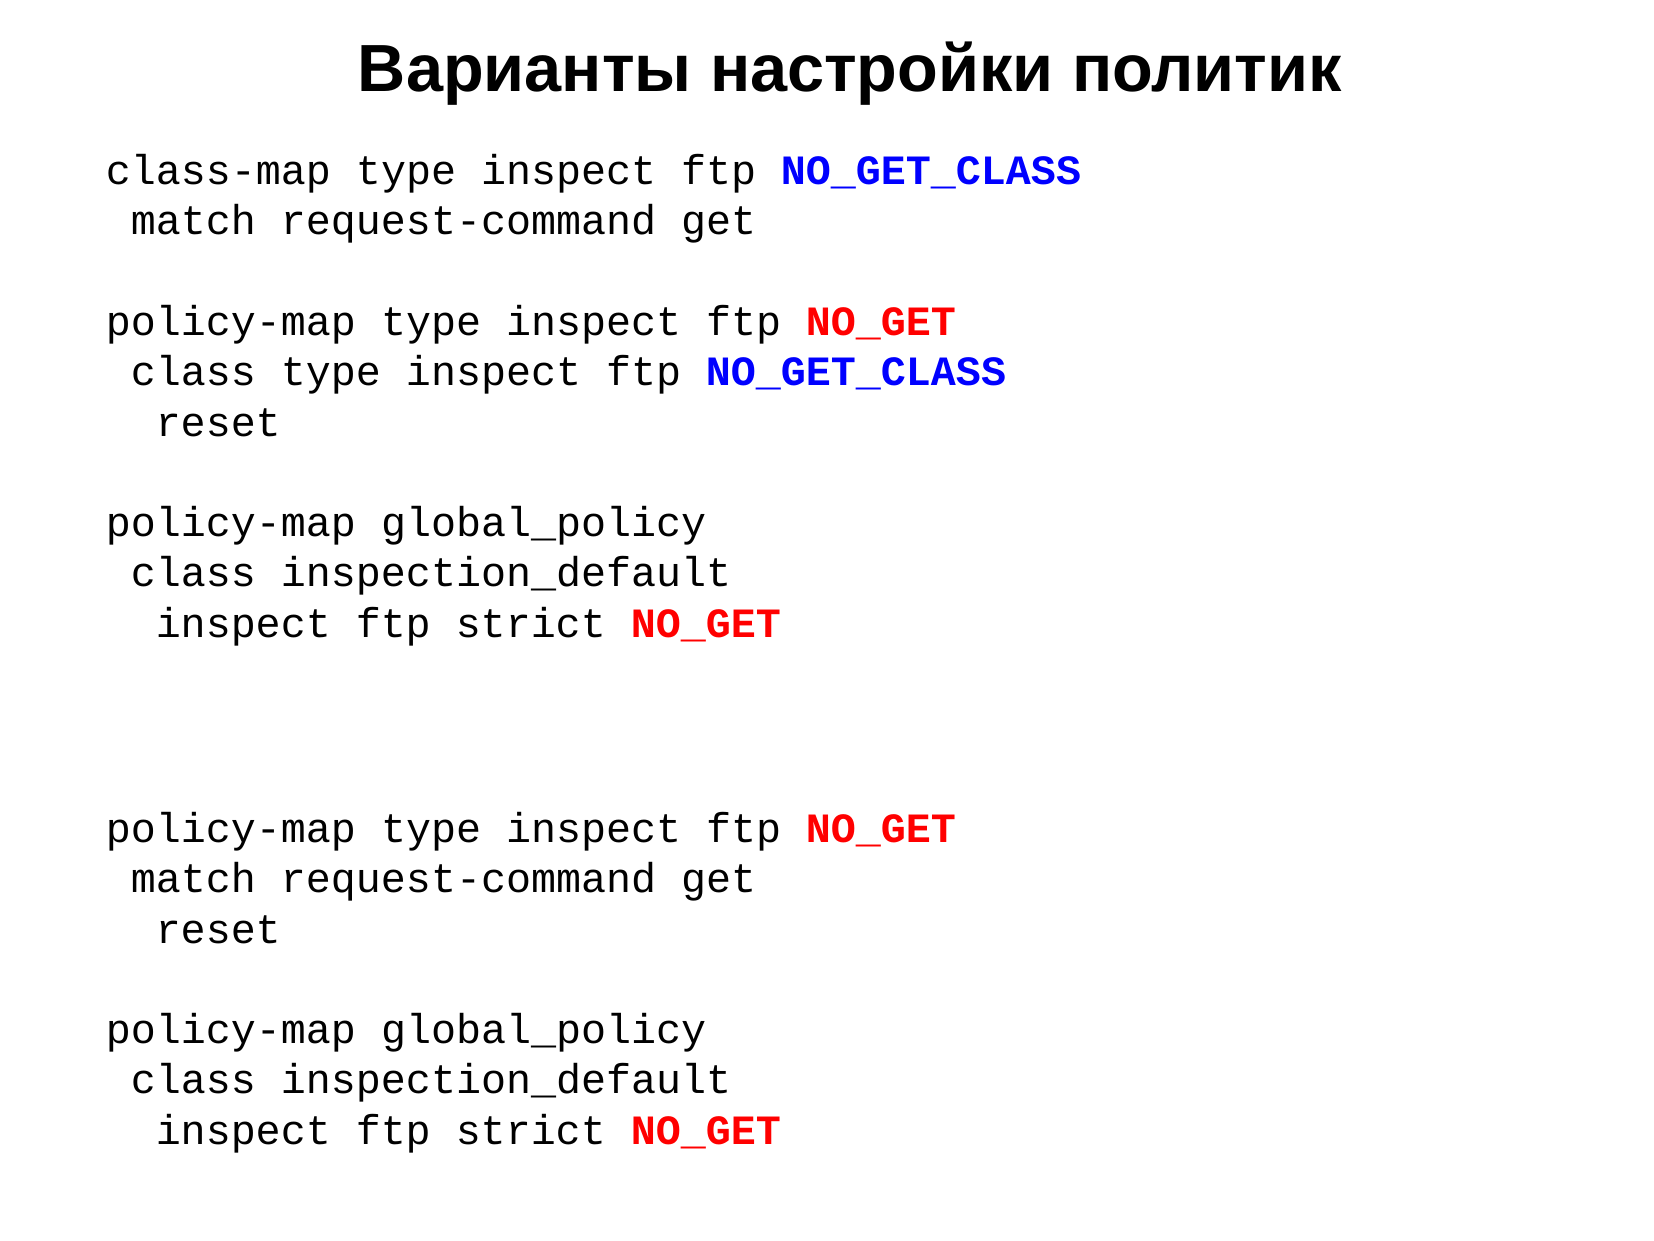

Варианты настройки политик
# class-map type inspect ftp NO_GET_CLASS
 match request-command get
policy-map type inspect ftp NO_GET
 class type inspect ftp NO_GET_CLASS
 reset
policy-map global_policy
 class inspection_default
 inspect ftp strict NO_GET
policy-map type inspect ftp NO_GET
 match request-command get
 reset
policy-map global_policy
 class inspection_default
 inspect ftp strict NO_GET